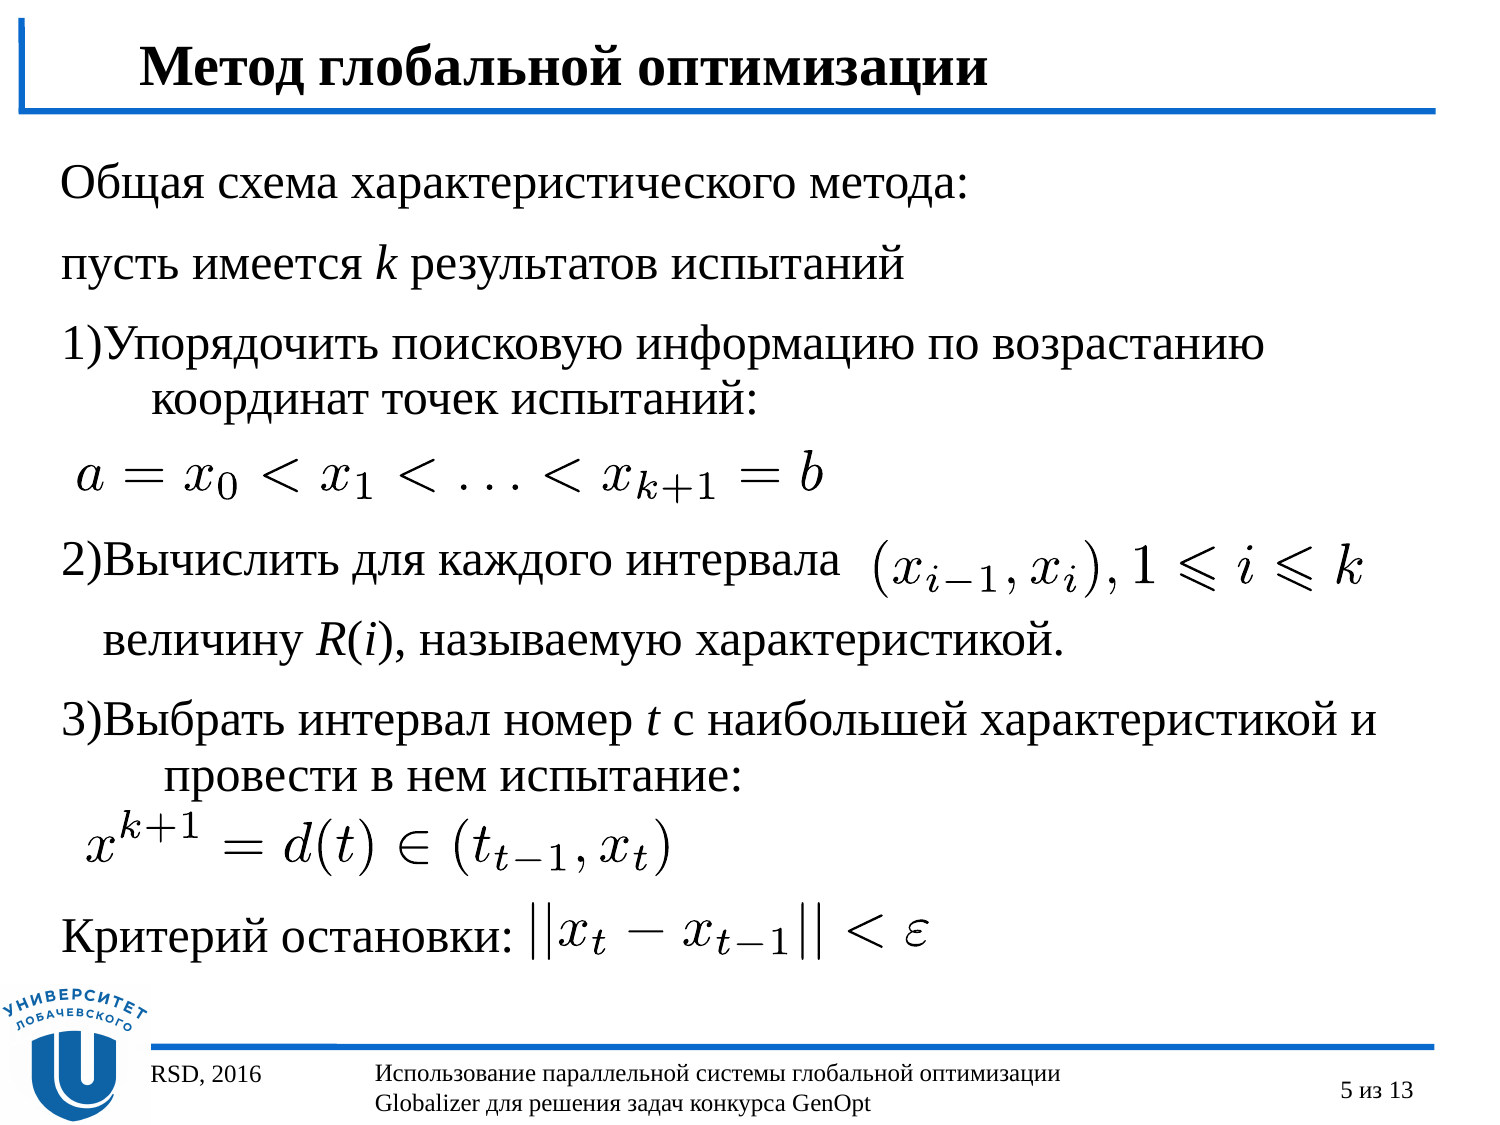

Метод глобальной оптимизации
Общая схема характеристического метода:
пусть имеется k результатов испытаний
Упорядочить поисковую информацию по возрастанию координат точек испытаний:
Вычислить для каждого интервала
величину R(i), называемую характеристикой.
Выбрать интервал номер t с наибольшей характеристикой и провести в нем испытание:
Критерий остановки: